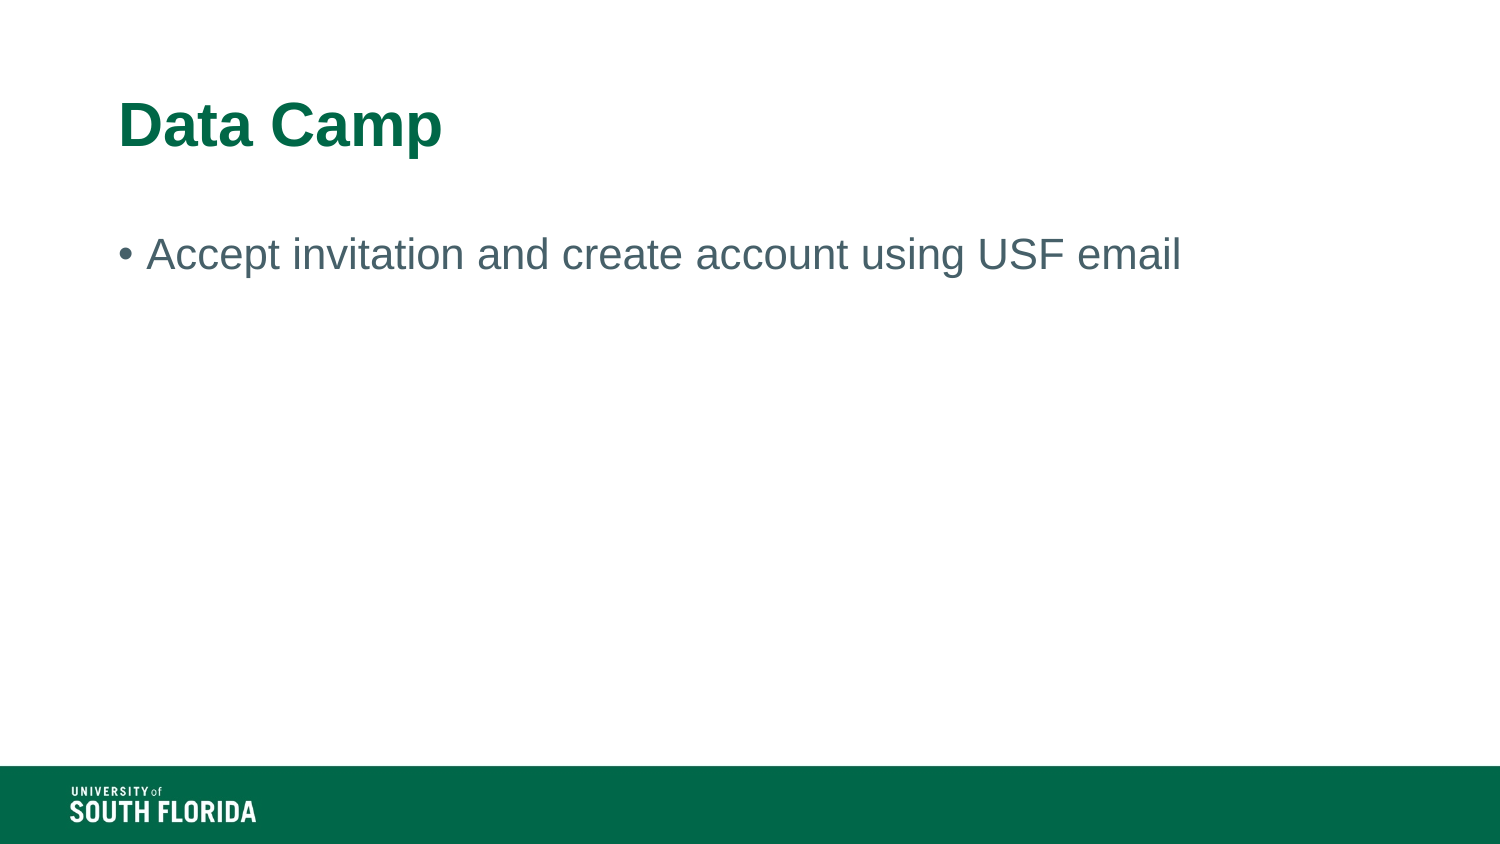

# Data Camp
Accept invitation and create account using USF email